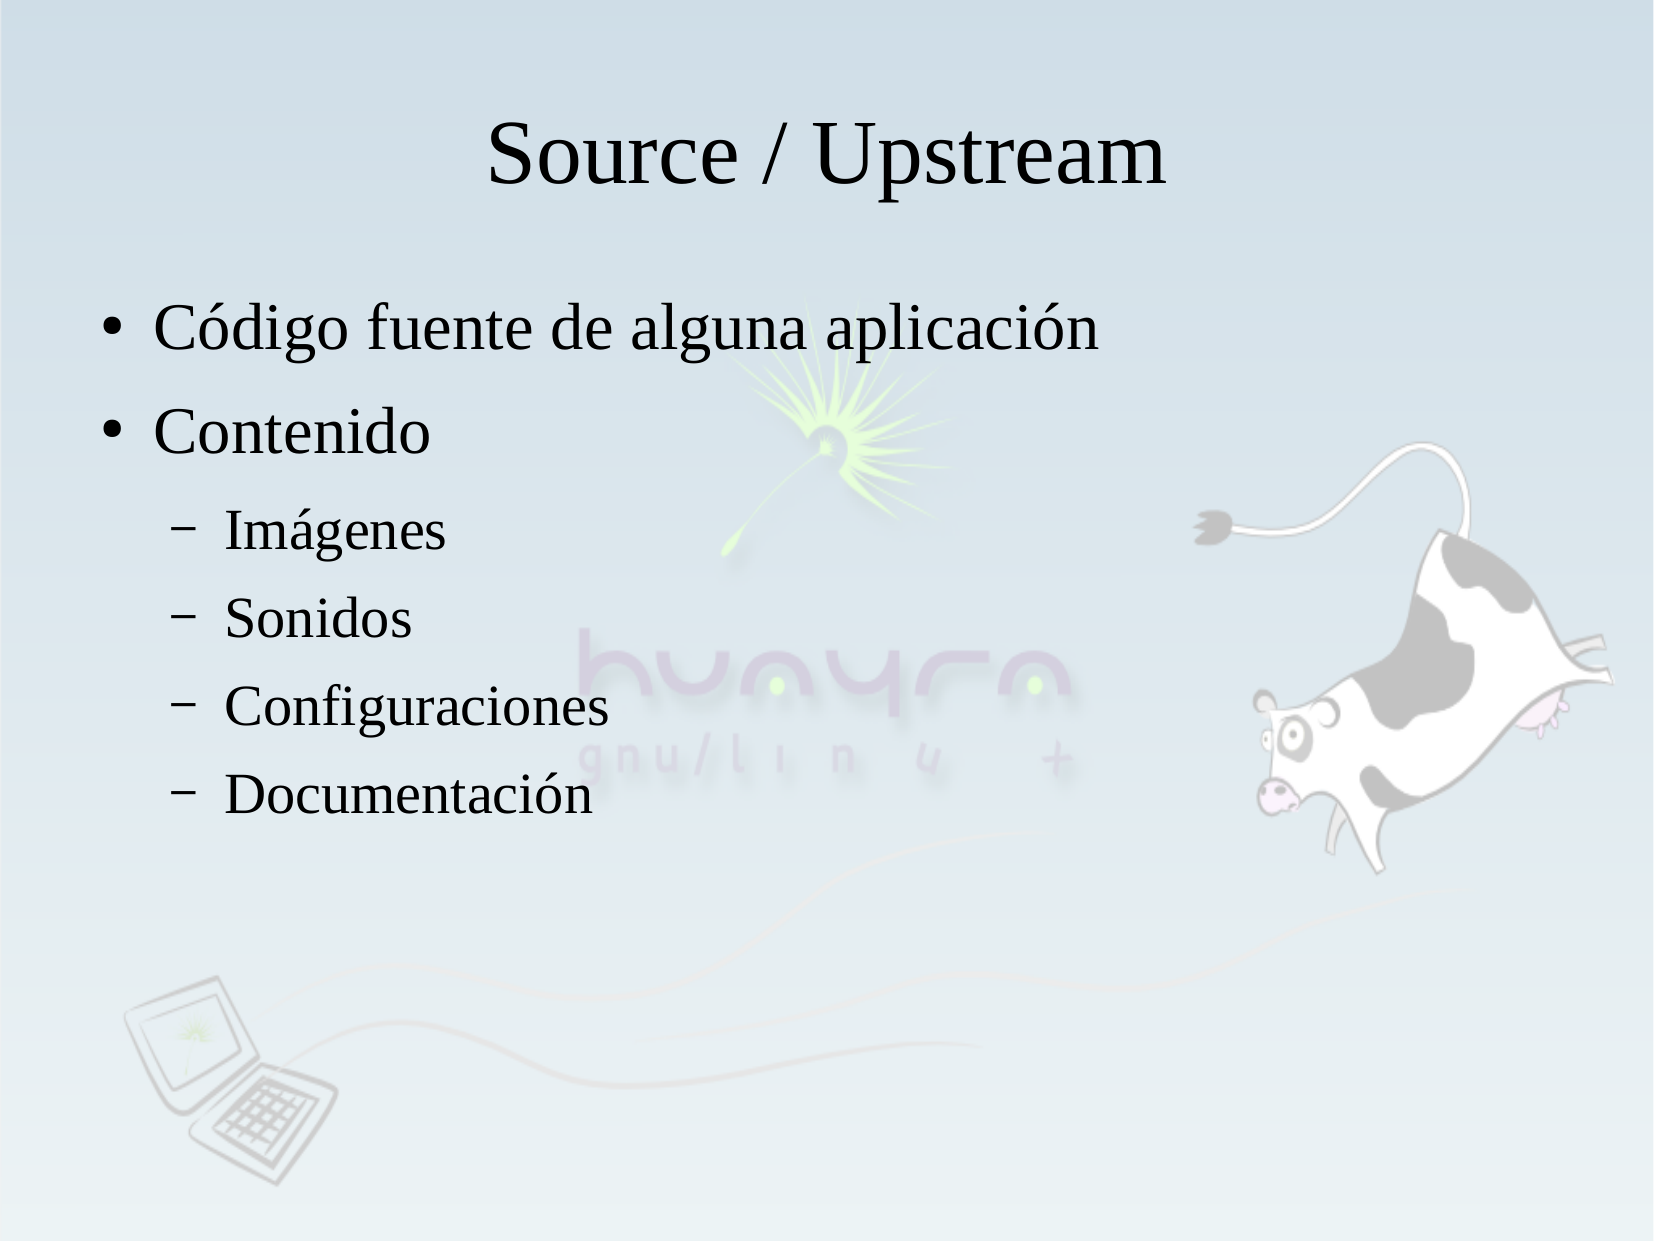

# Source / Upstream
Código fuente de alguna aplicación
Contenido
Imágenes
Sonidos
Configuraciones
Documentación